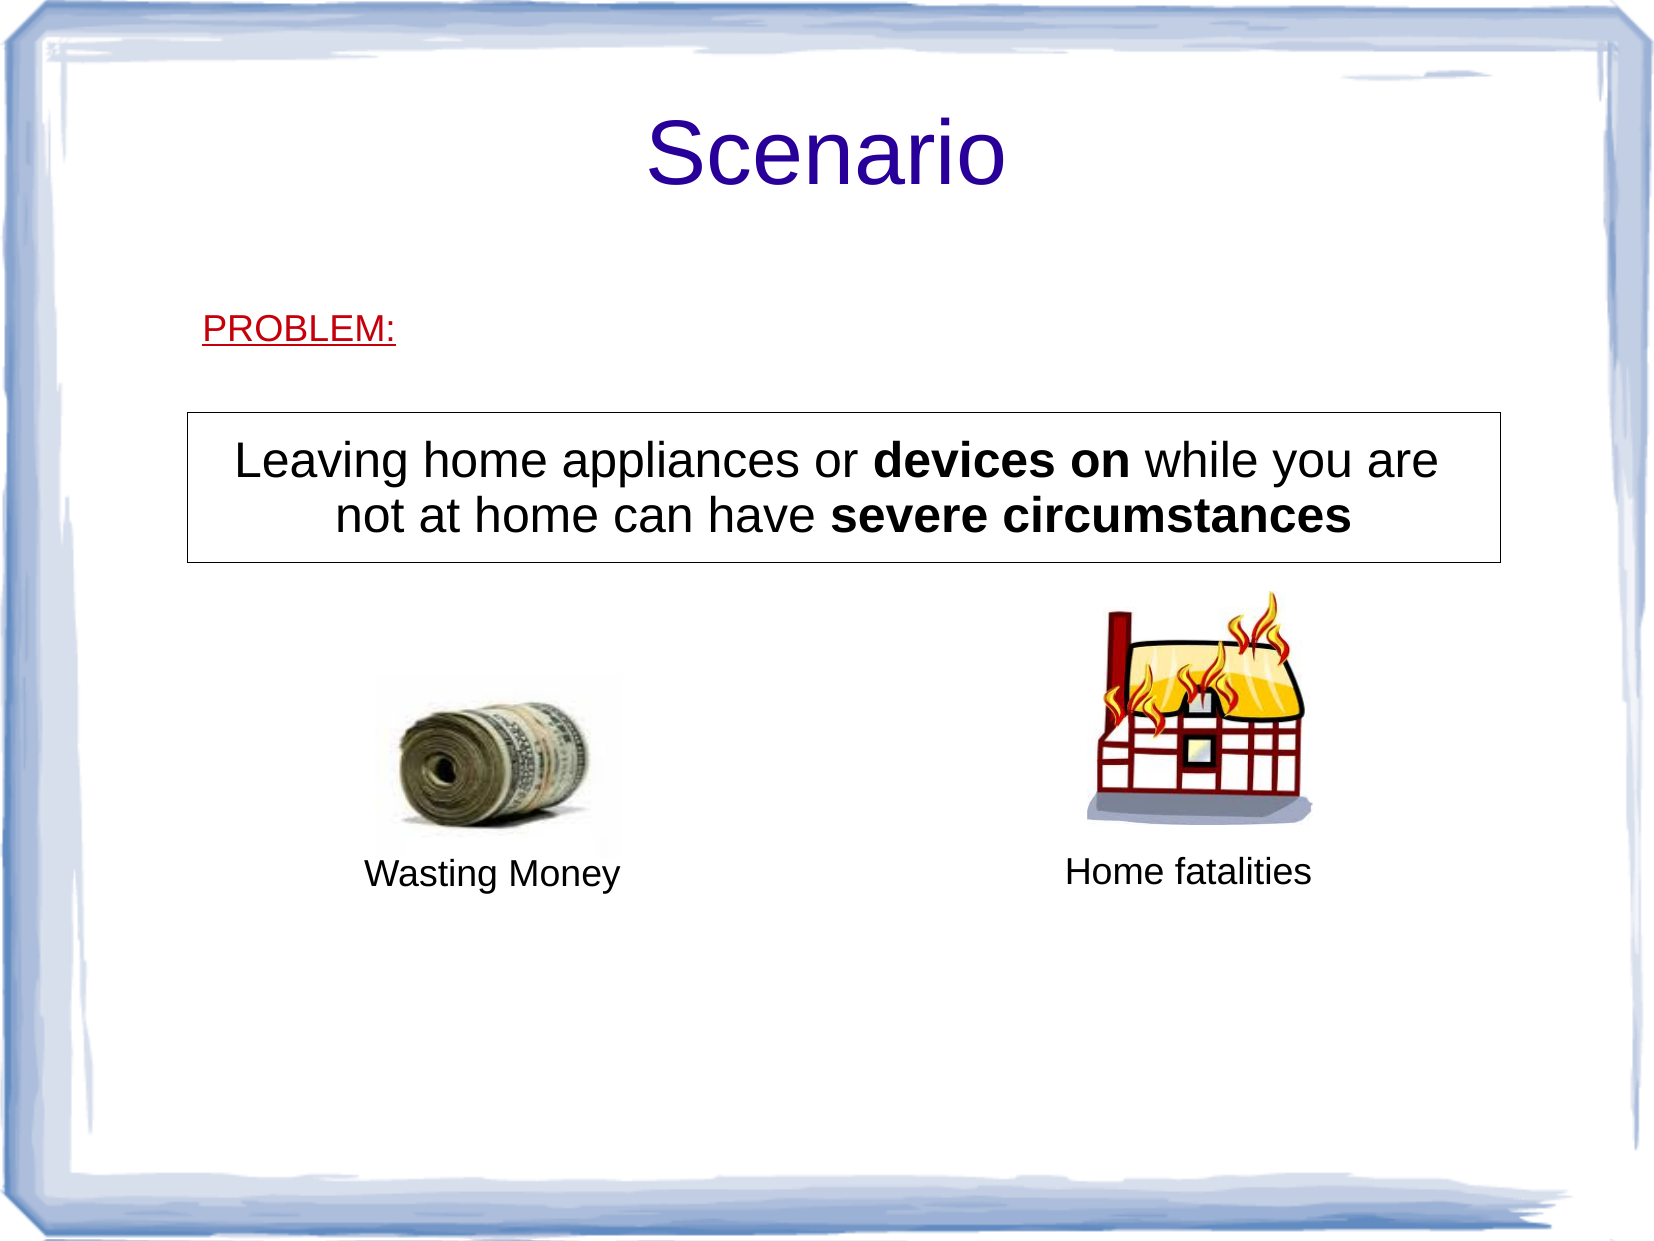

# Scenario
PROBLEM:
Leaving home appliances or devices on while you are
not at home can have severe circumstances
Home fatalities
Wasting Money